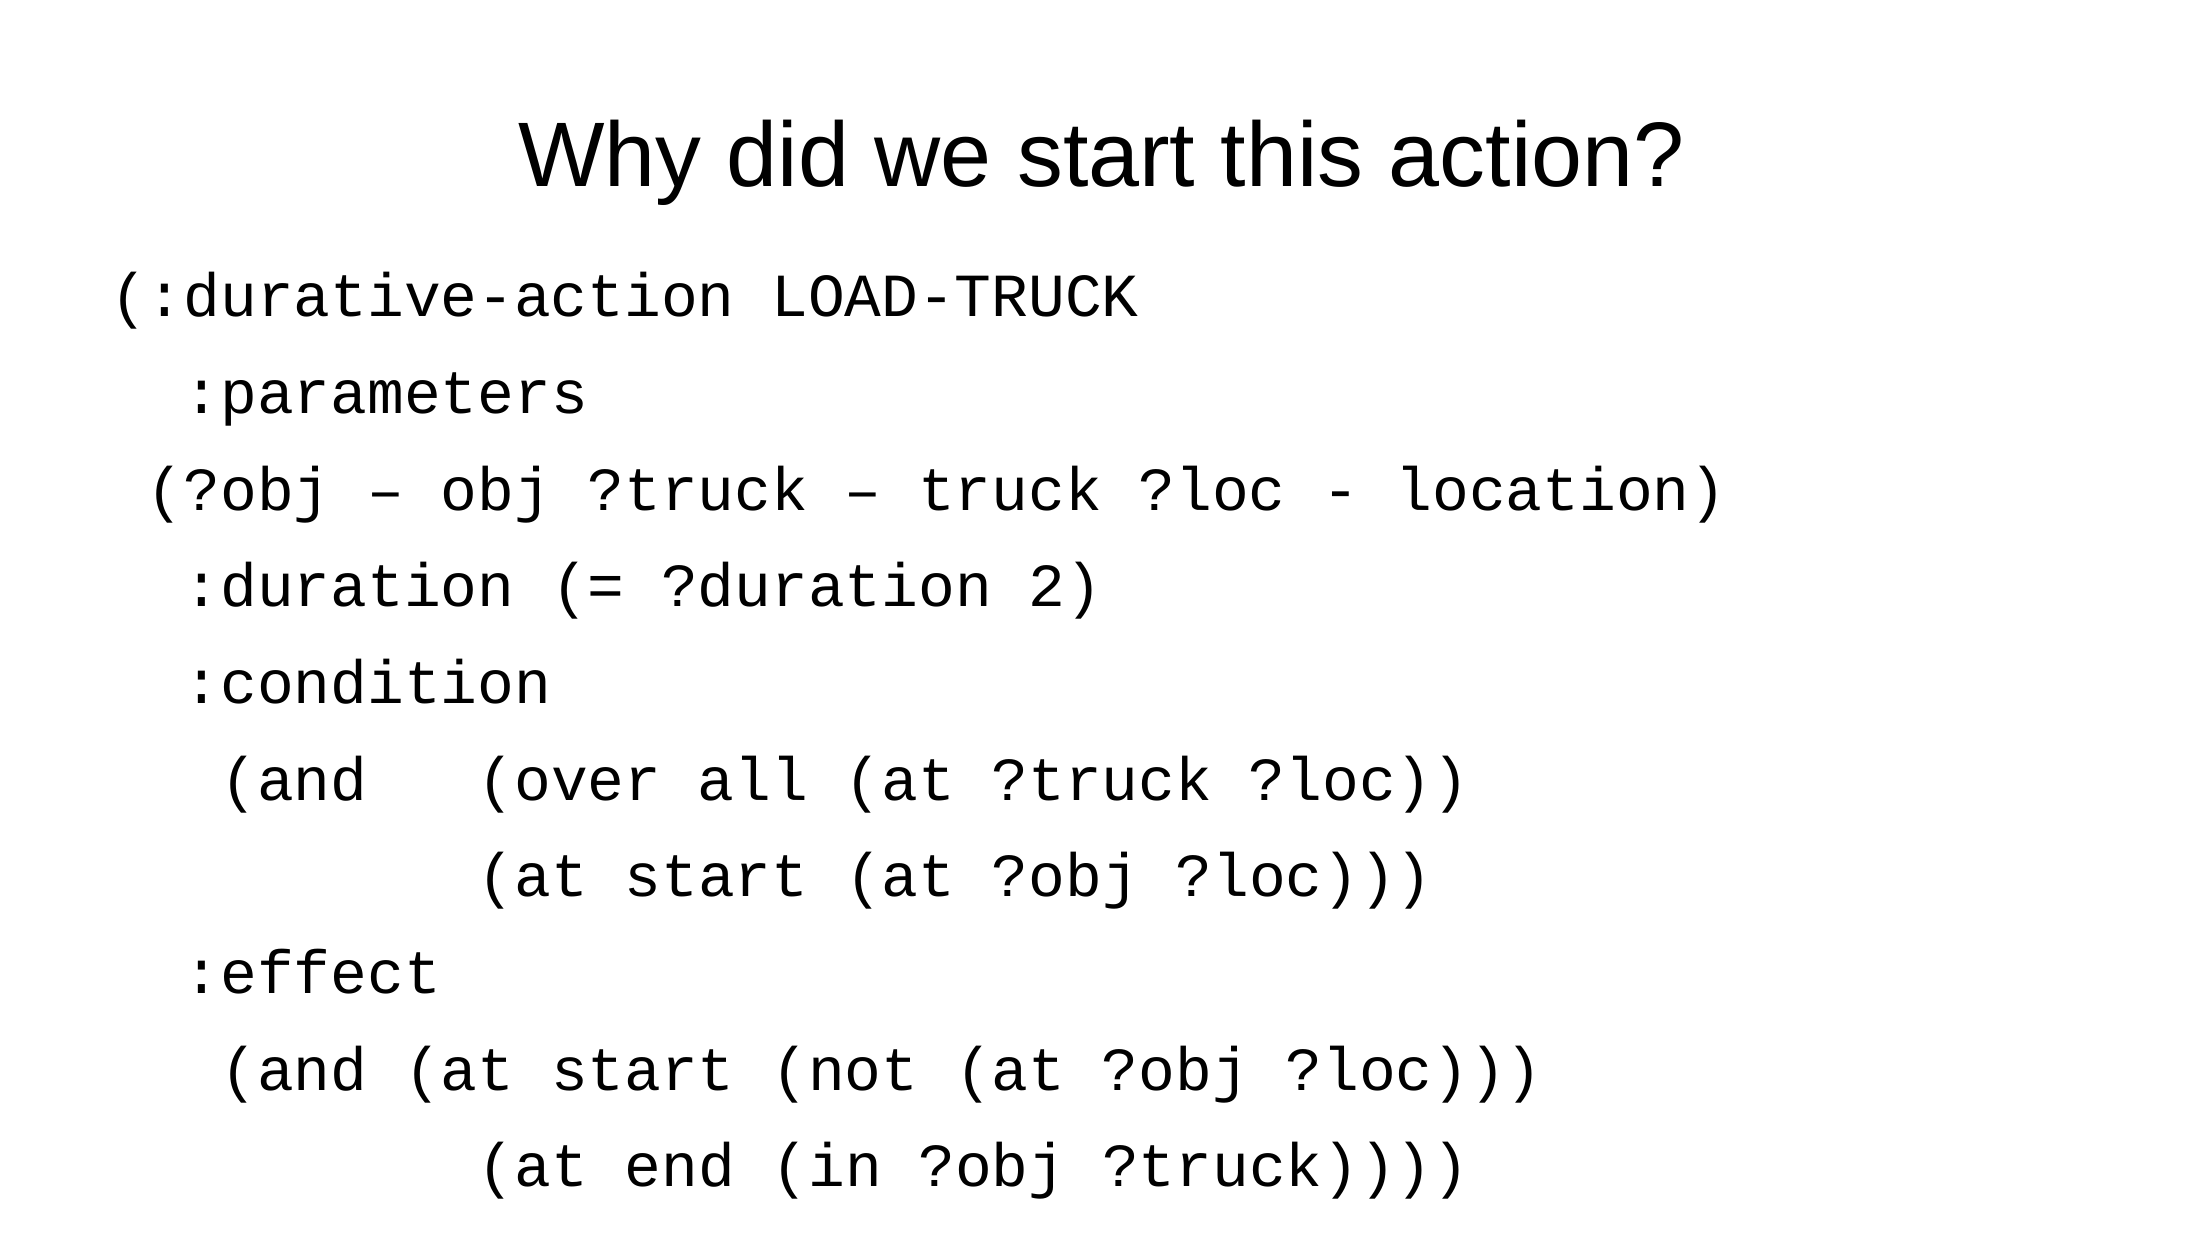

Why did we start this action?
# (:durative-action LOAD-TRUCK
 :parameters
 (?obj – obj ?truck – truck ?loc - location)
 :duration (= ?duration 2)
 :condition
 (and (over all (at ?truck ?loc))
 (at start (at ?obj ?loc)))
 :effect
 (and (at start (not (at ?obj ?loc)))
 (at end (in ?obj ?truck))))